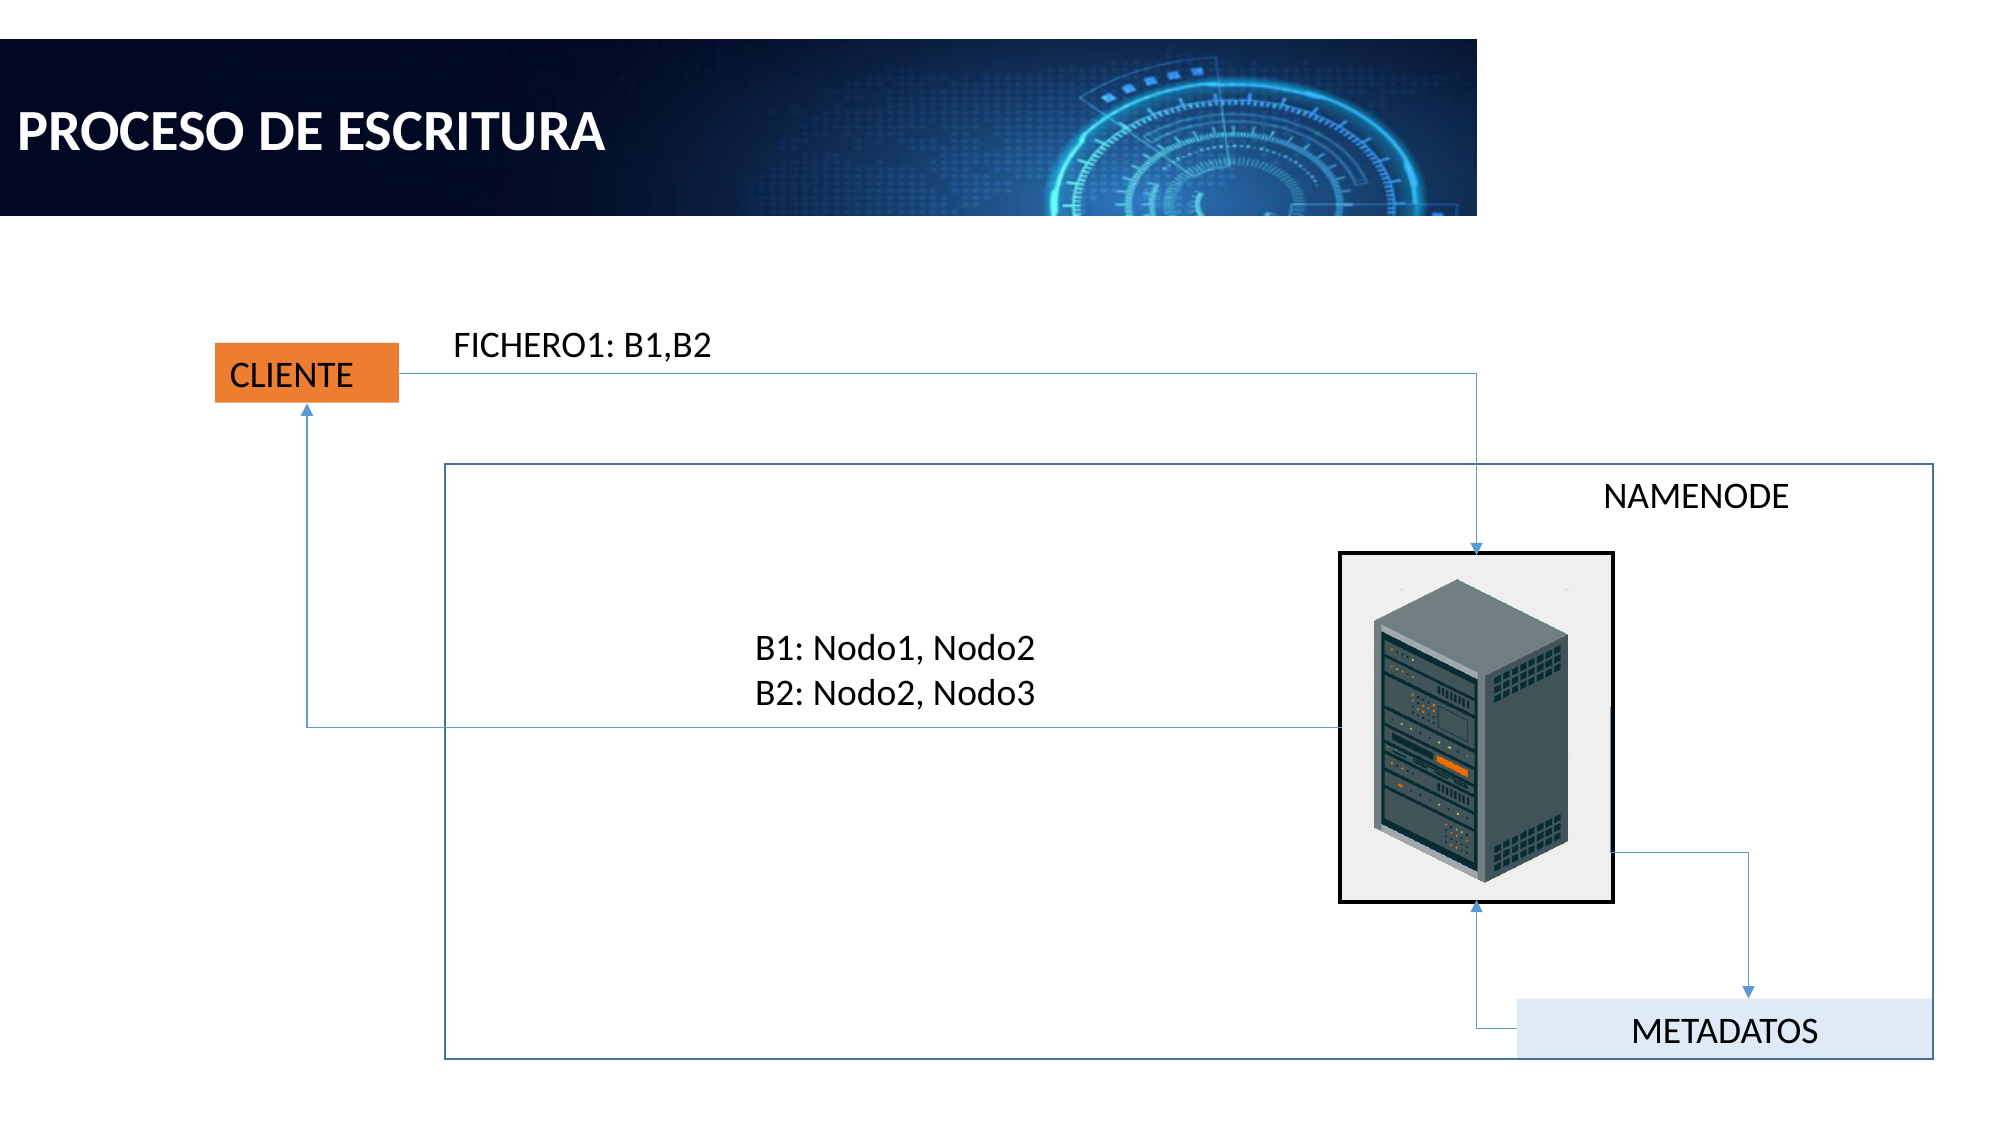

PROCESO DE ESCRITURA
FICHERO1: B1,B2
CLIENTE
NAMENODE
B1: Nodo1, Nodo2
B2: Nodo2, Nodo3
METADATOS